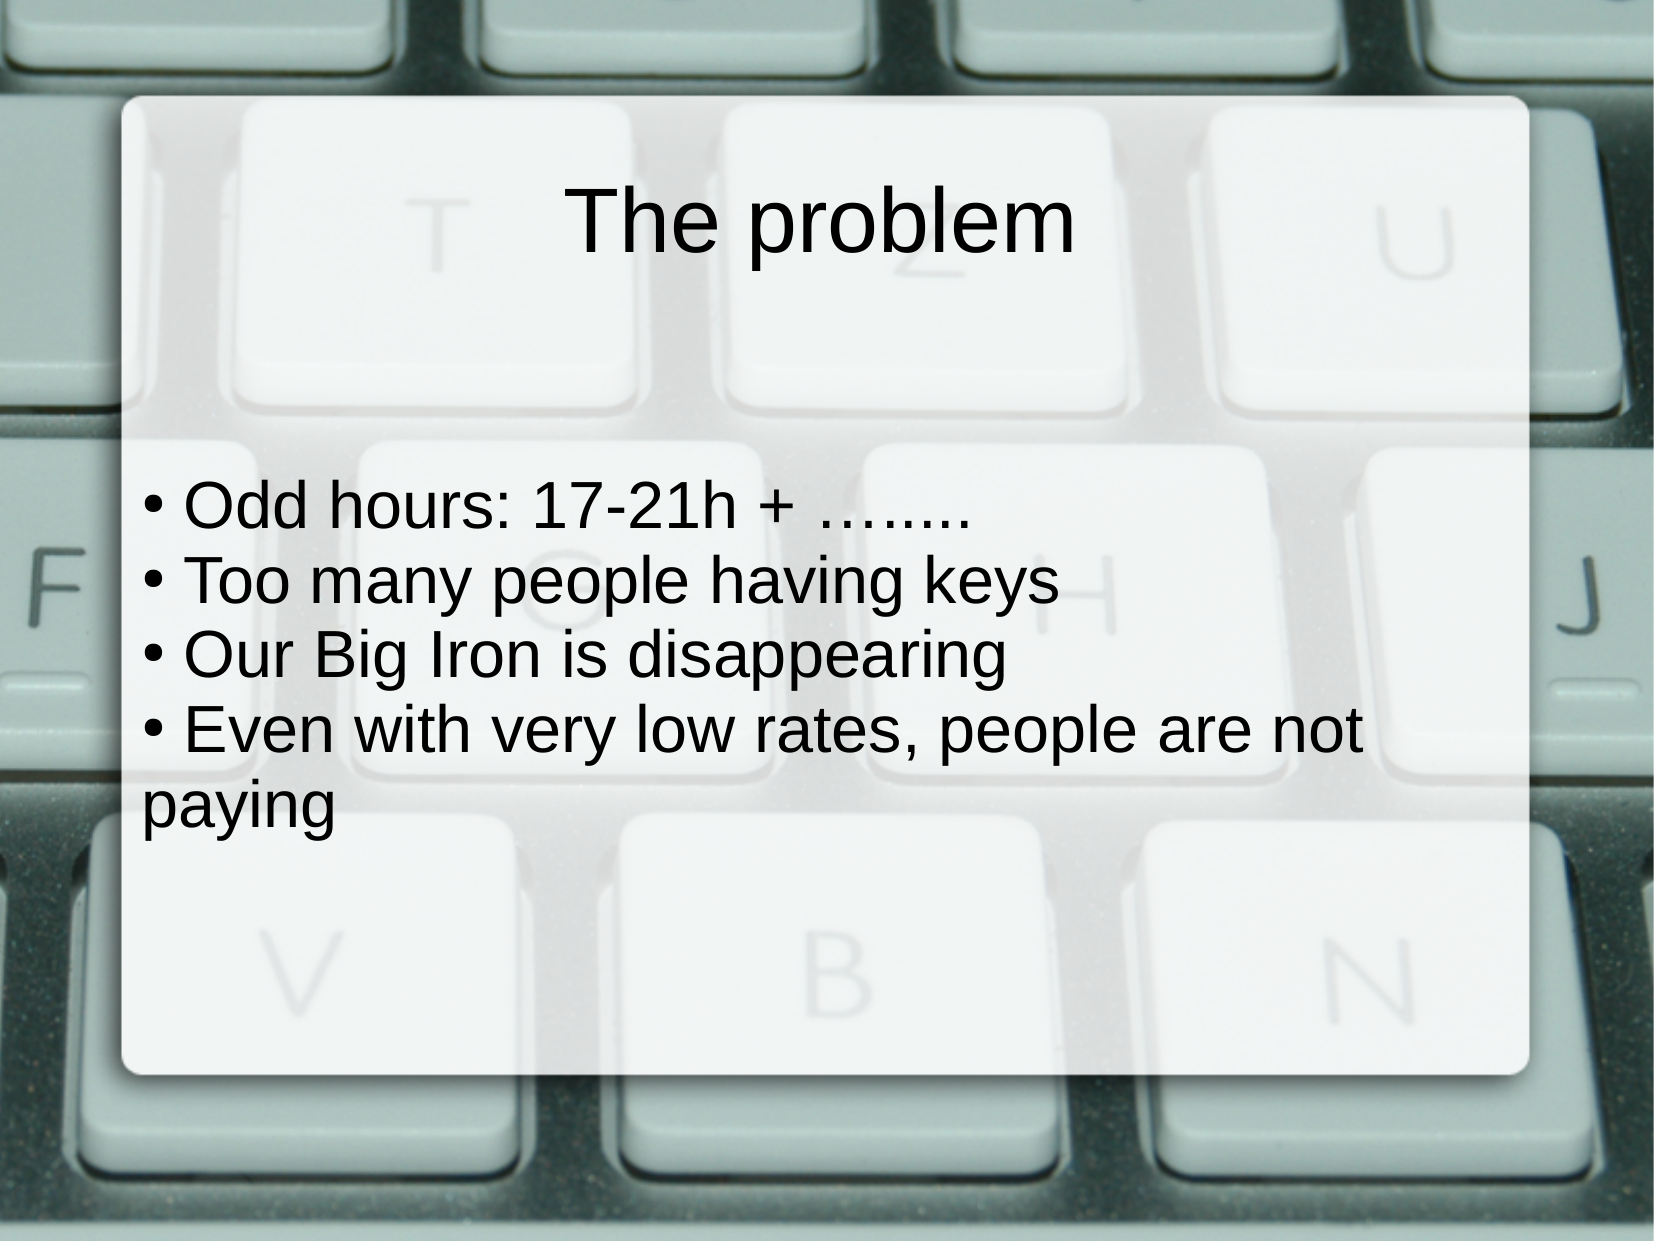

# The problem
 Odd hours: 17-21h + ….....
 Too many people having keys
 Our Big Iron is disappearing
 Even with very low rates, people are not paying